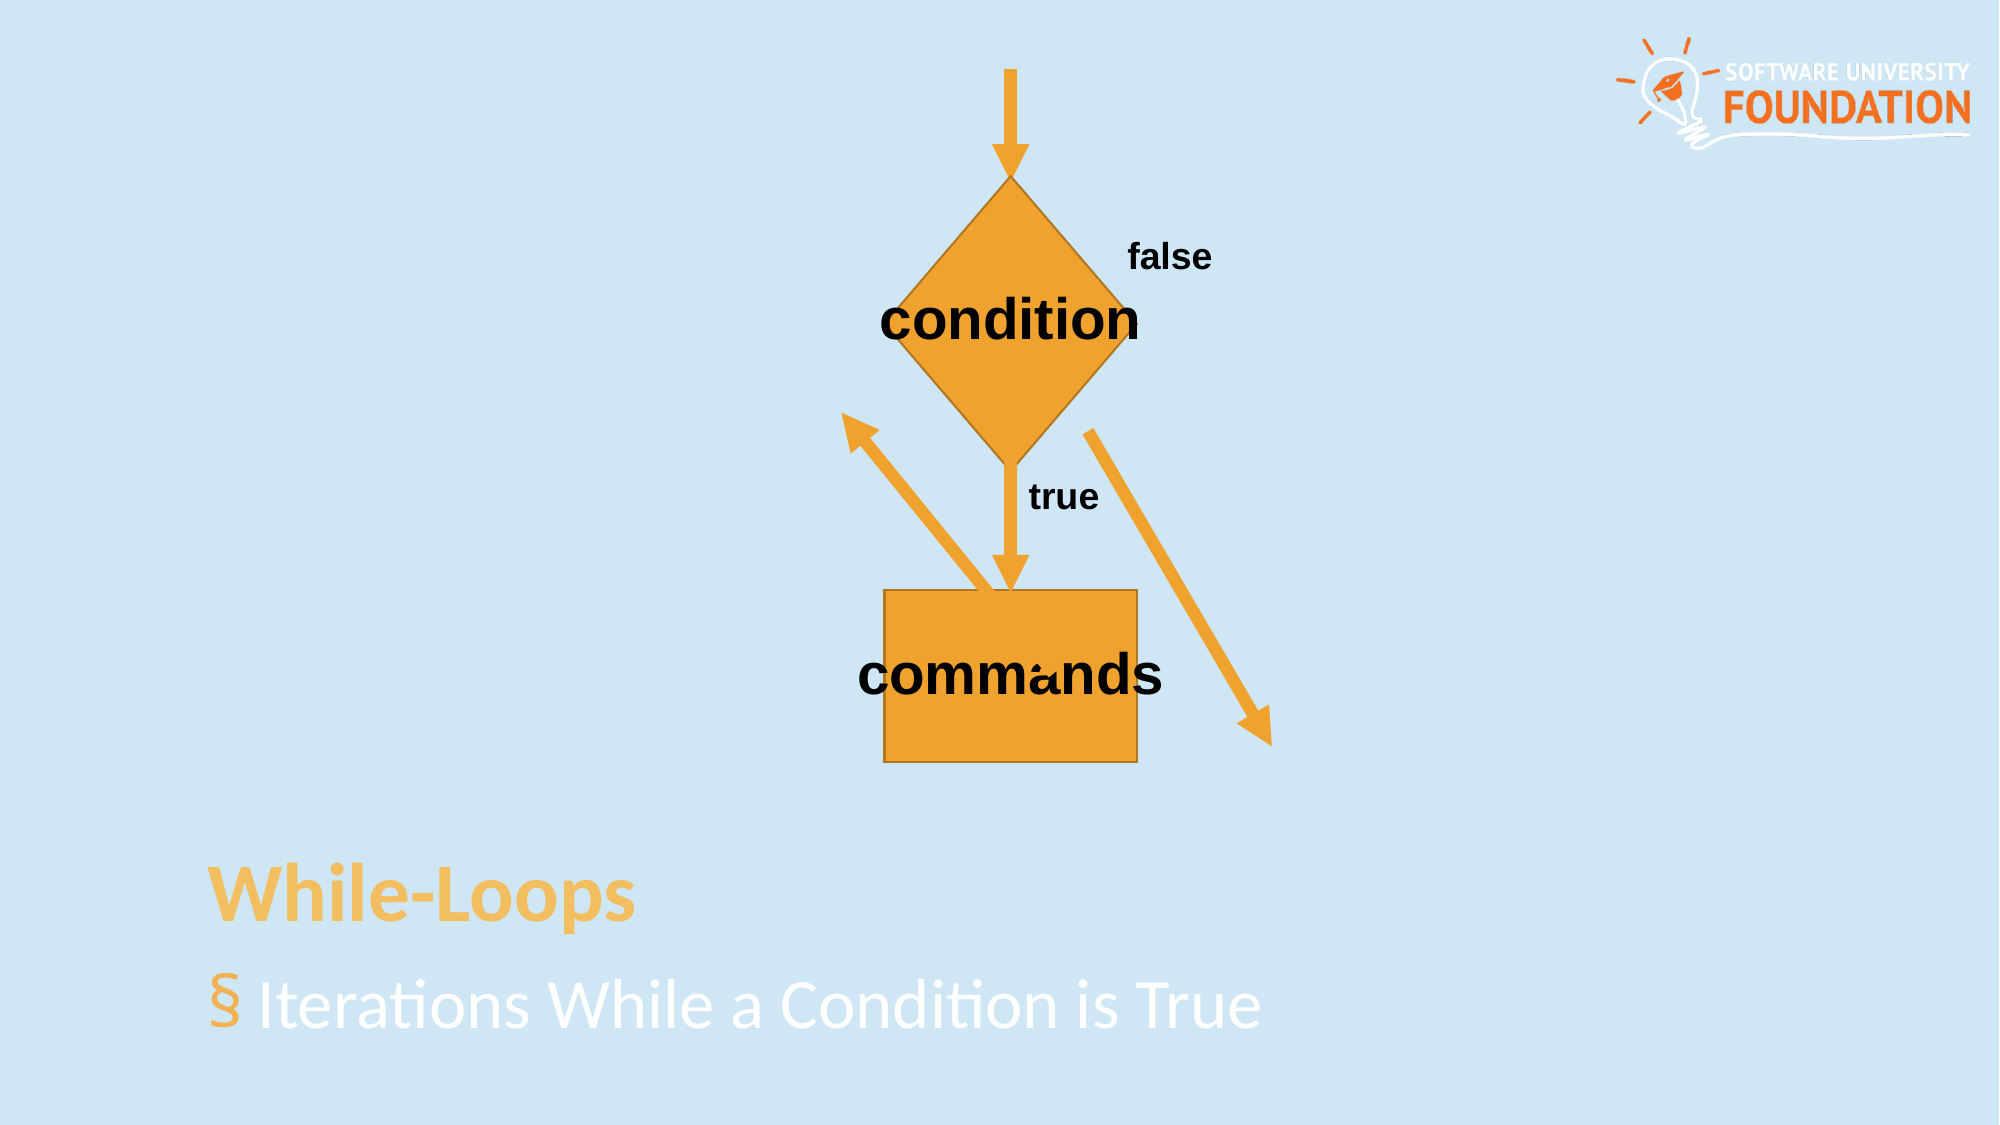

false
condition
true
commands
# While-Loops
Iterations While a Condition is True